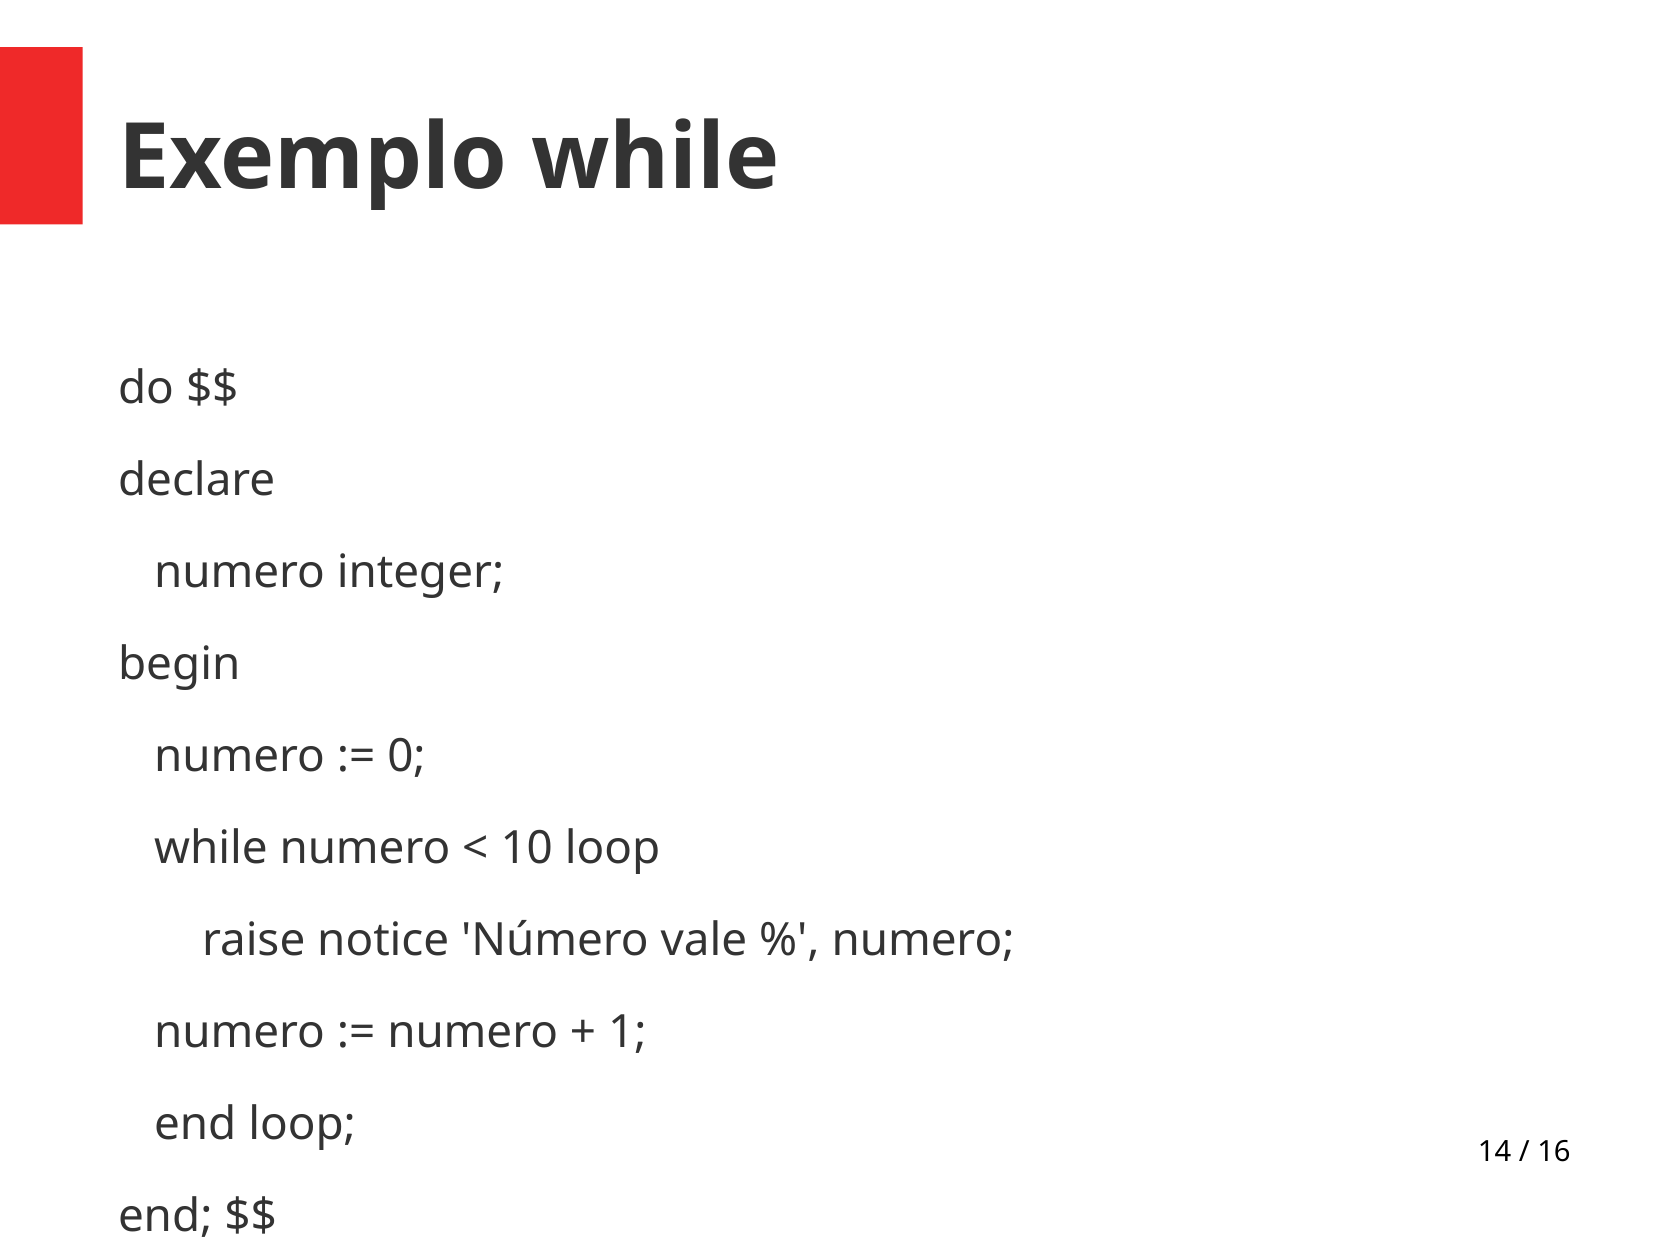

# Exemplo while
do $$
declare
 numero integer;
begin
 numero := 0;
 while numero < 10 loop
 raise notice 'Número vale %', numero;
 numero := numero + 1;
 end loop;
end; $$
14